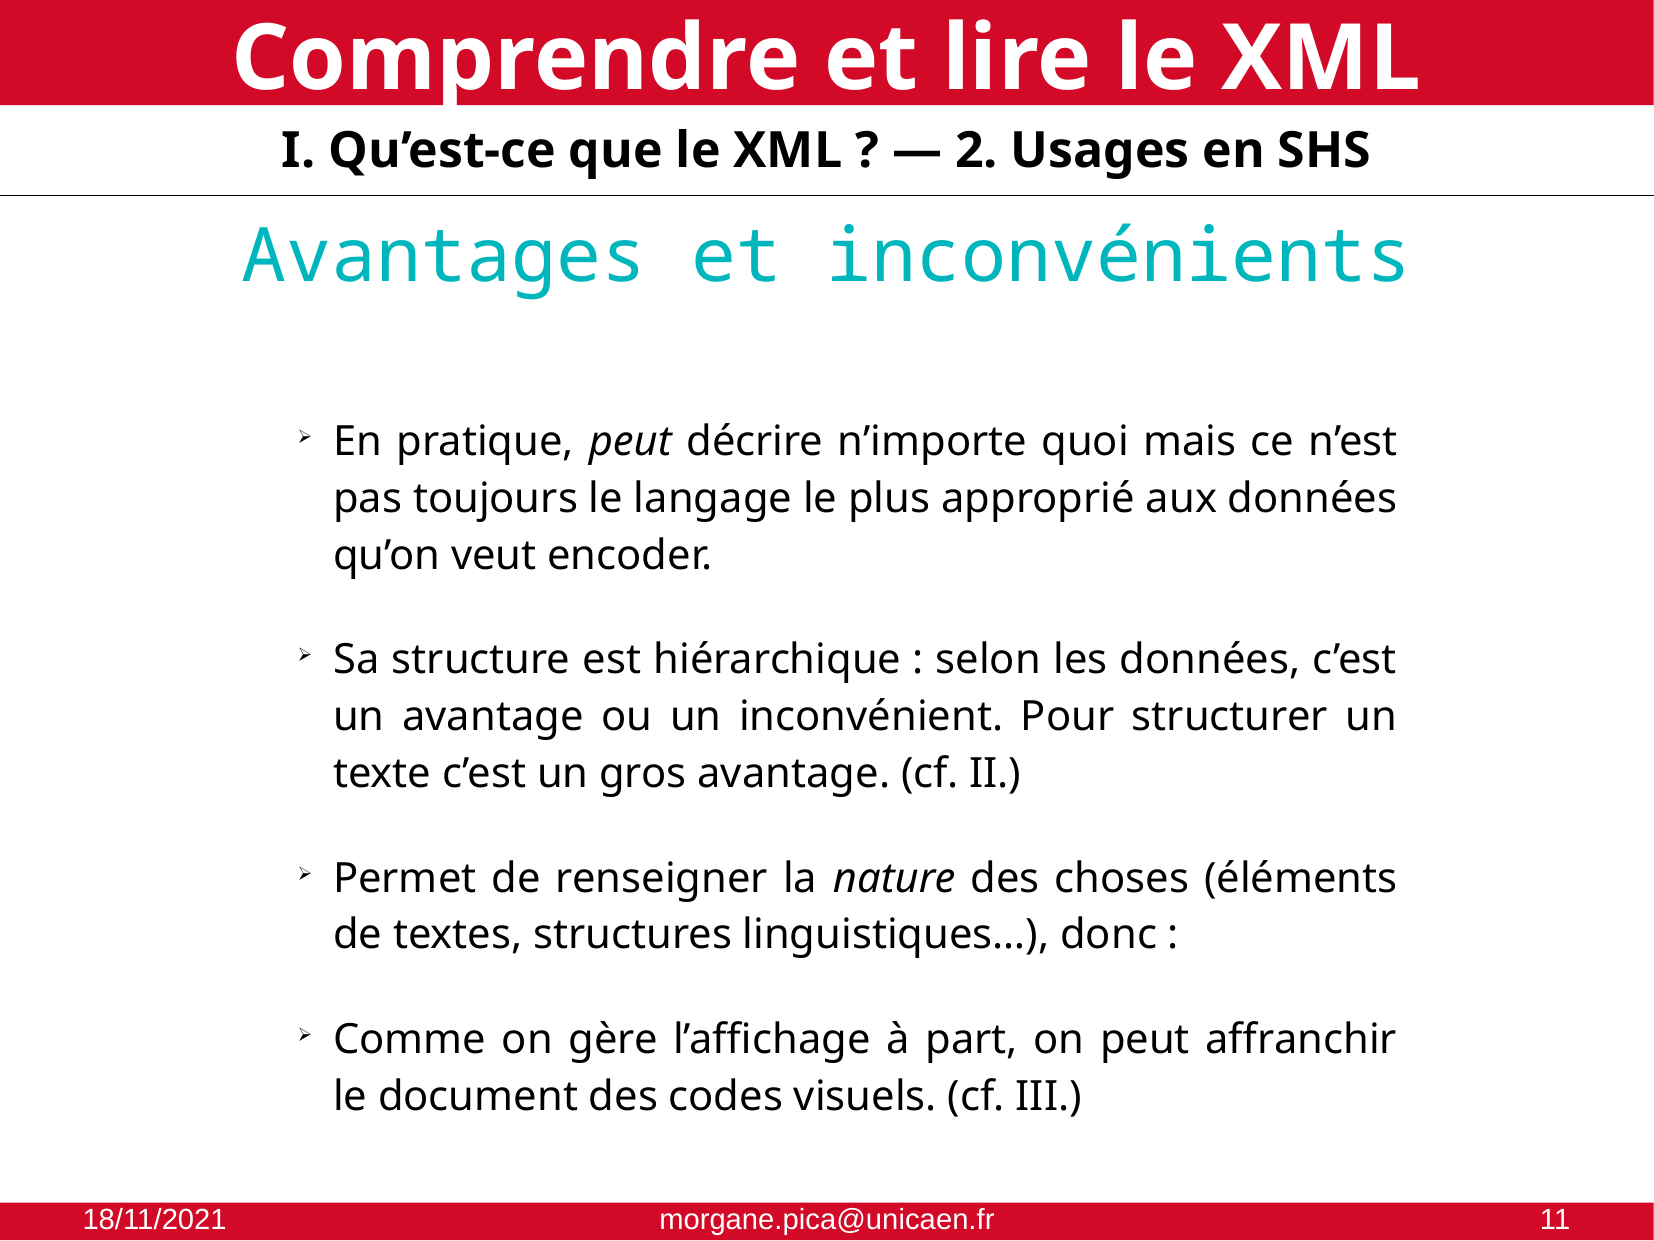

# Comprendre et lire le XML
I. Qu’est-ce que le XML ? — 2. Usages en SHS
Avantages et inconvénients
En pratique, peut décrire n’importe quoi mais ce n’est pas toujours le langage le plus approprié aux données qu’on veut encoder.
Sa structure est hiérarchique : selon les données, c’est un avantage ou un inconvénient. Pour structurer un texte c’est un gros avantage. (cf. II.)
Permet de renseigner la nature des choses (éléments de textes, structures linguistiques…), donc :
Comme on gère l’affichage à part, on peut affranchir le document des codes visuels. (cf. III.)
18/11/2021
morgane.pica@unicaen.fr
11